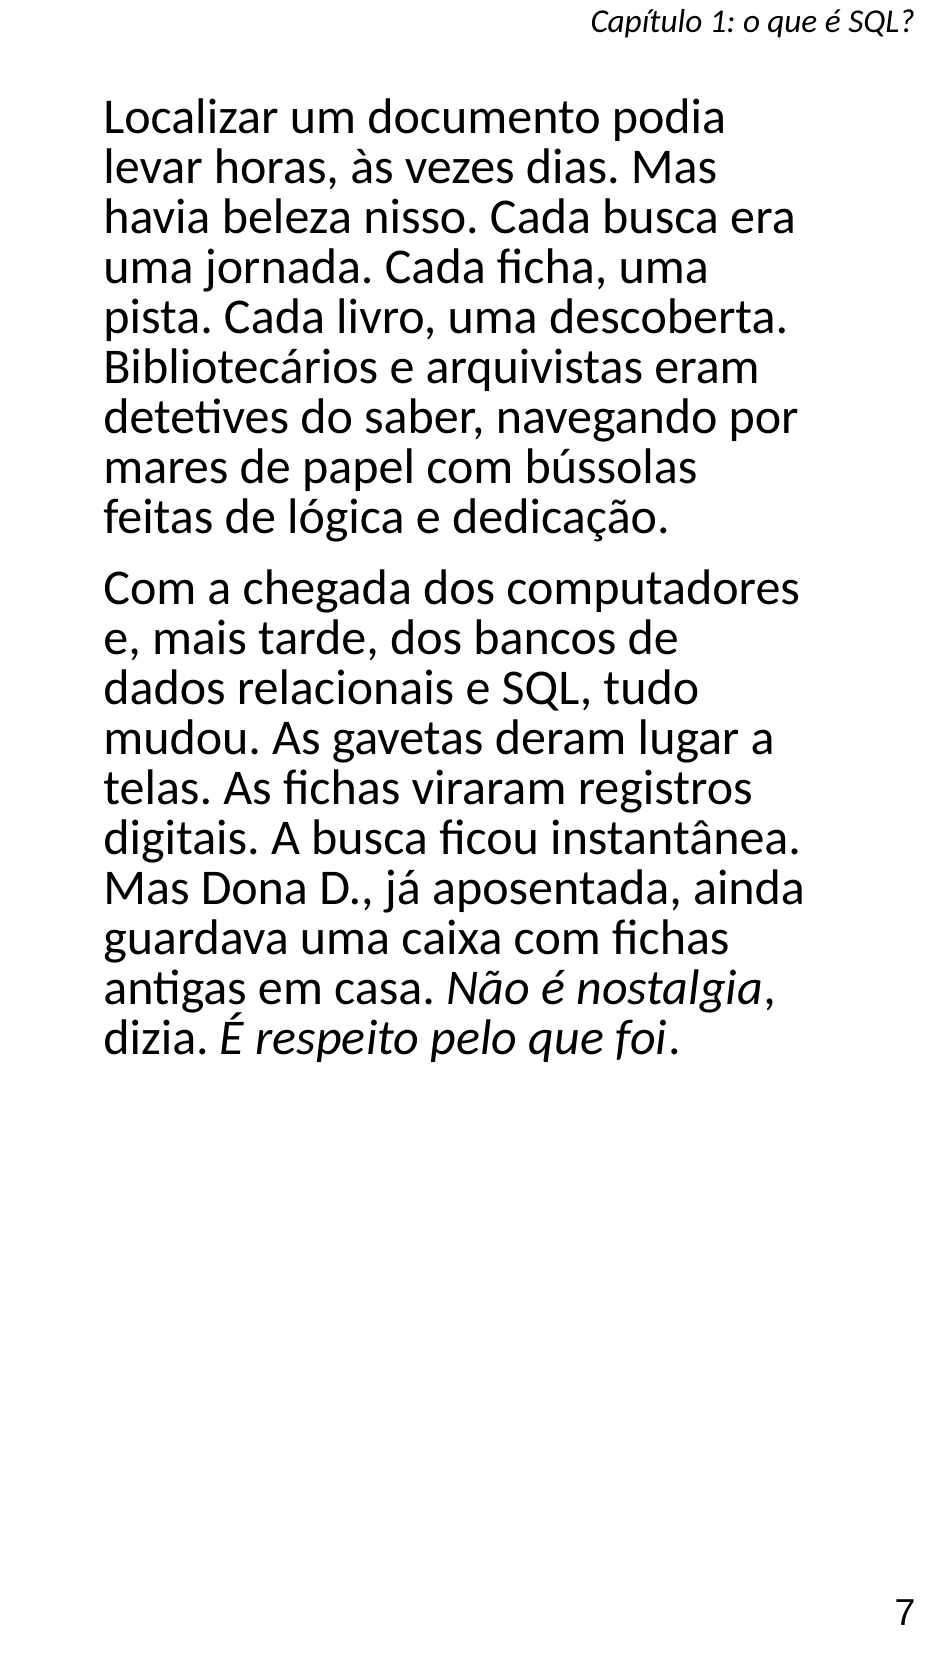

Capítulo 1: o que é SQL?
Localizar um documento podia levar horas, às vezes dias. Mas havia beleza nisso. Cada busca era uma jornada. Cada ficha, uma pista. Cada livro, uma descoberta. Bibliotecários e arquivistas eram detetives do saber, navegando por mares de papel com bússolas feitas de lógica e dedicação.
Com a chegada dos computadores e, mais tarde, dos bancos de dados relacionais e SQL, tudo mudou. As gavetas deram lugar a telas. As fichas viraram registros digitais. A busca ficou instantânea. Mas Dona D., já aposentada, ainda guardava uma caixa com fichas antigas em casa. Não é nostalgia, dizia. É respeito pelo que foi.